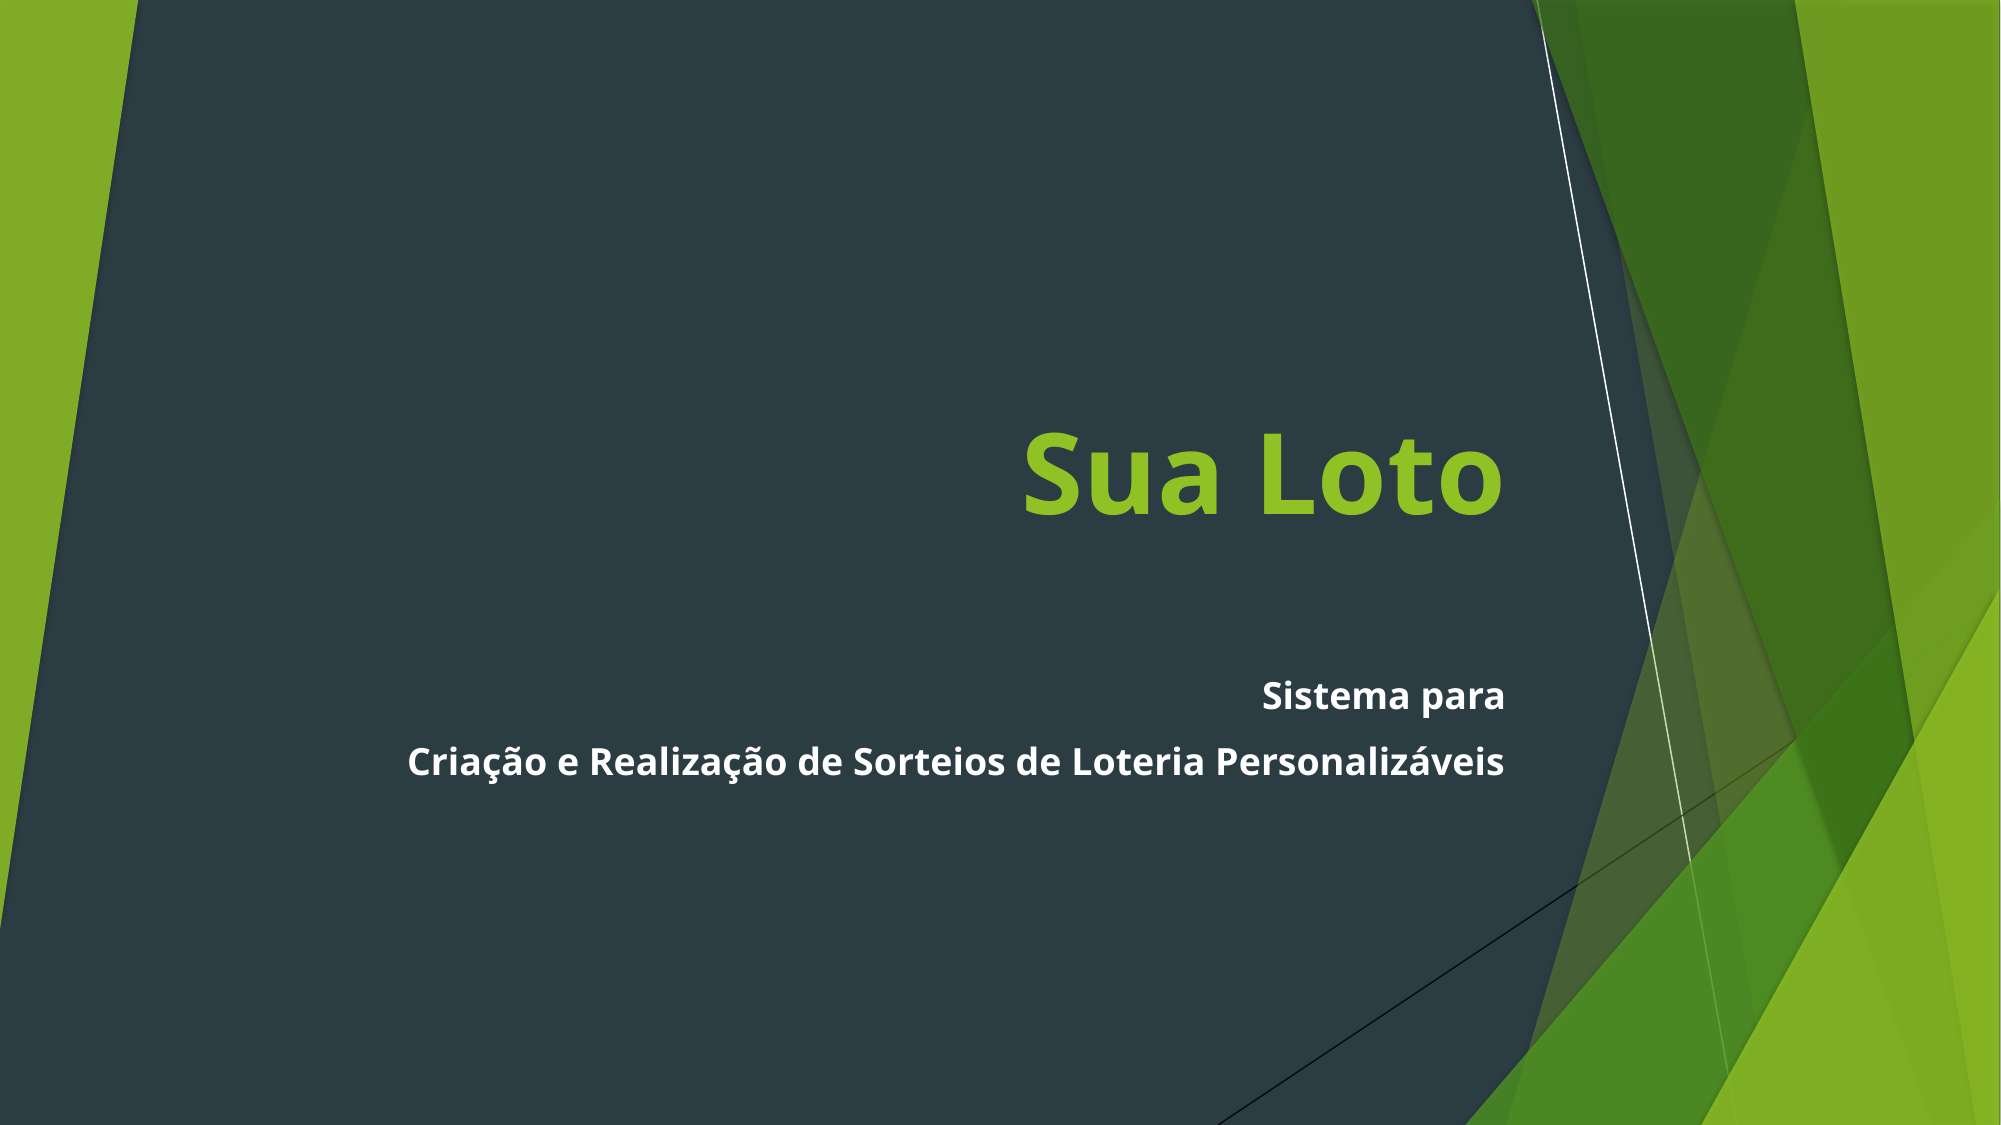

Sua Loto
# Sistema para
Criação e Realização de Sorteios de Loteria Personalizáveis